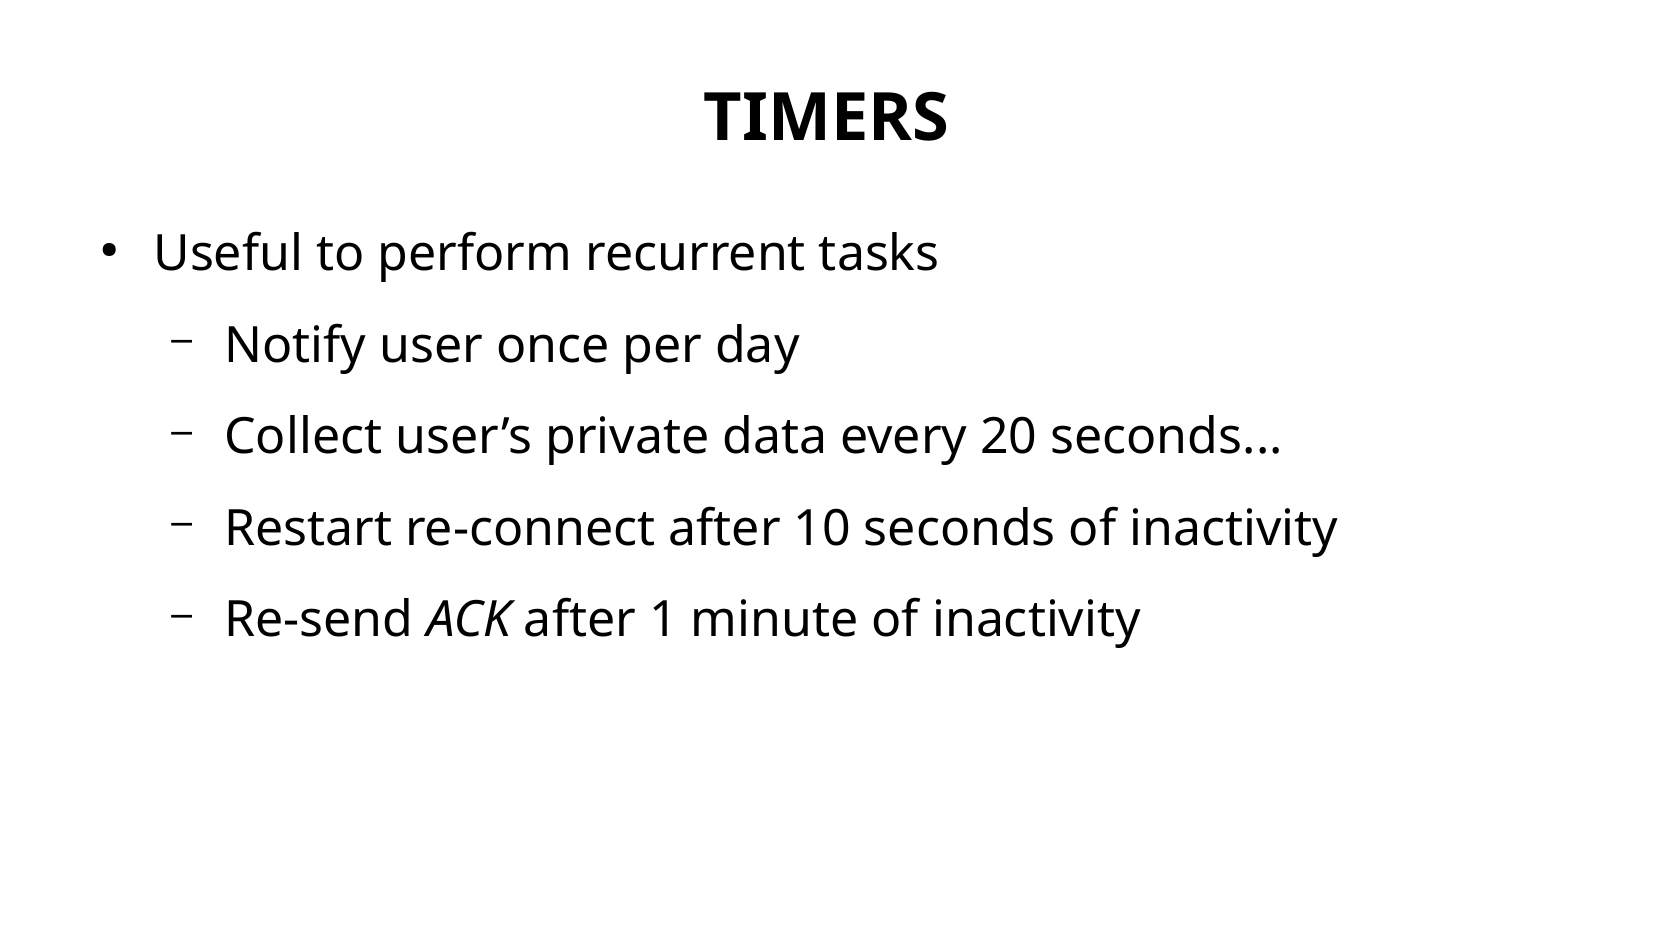

# TIMERS
Useful to perform recurrent tasks
Notify user once per day
Collect user’s private data every 20 seconds...
Restart re-connect after 10 seconds of inactivity
Re-send ACK after 1 minute of inactivity